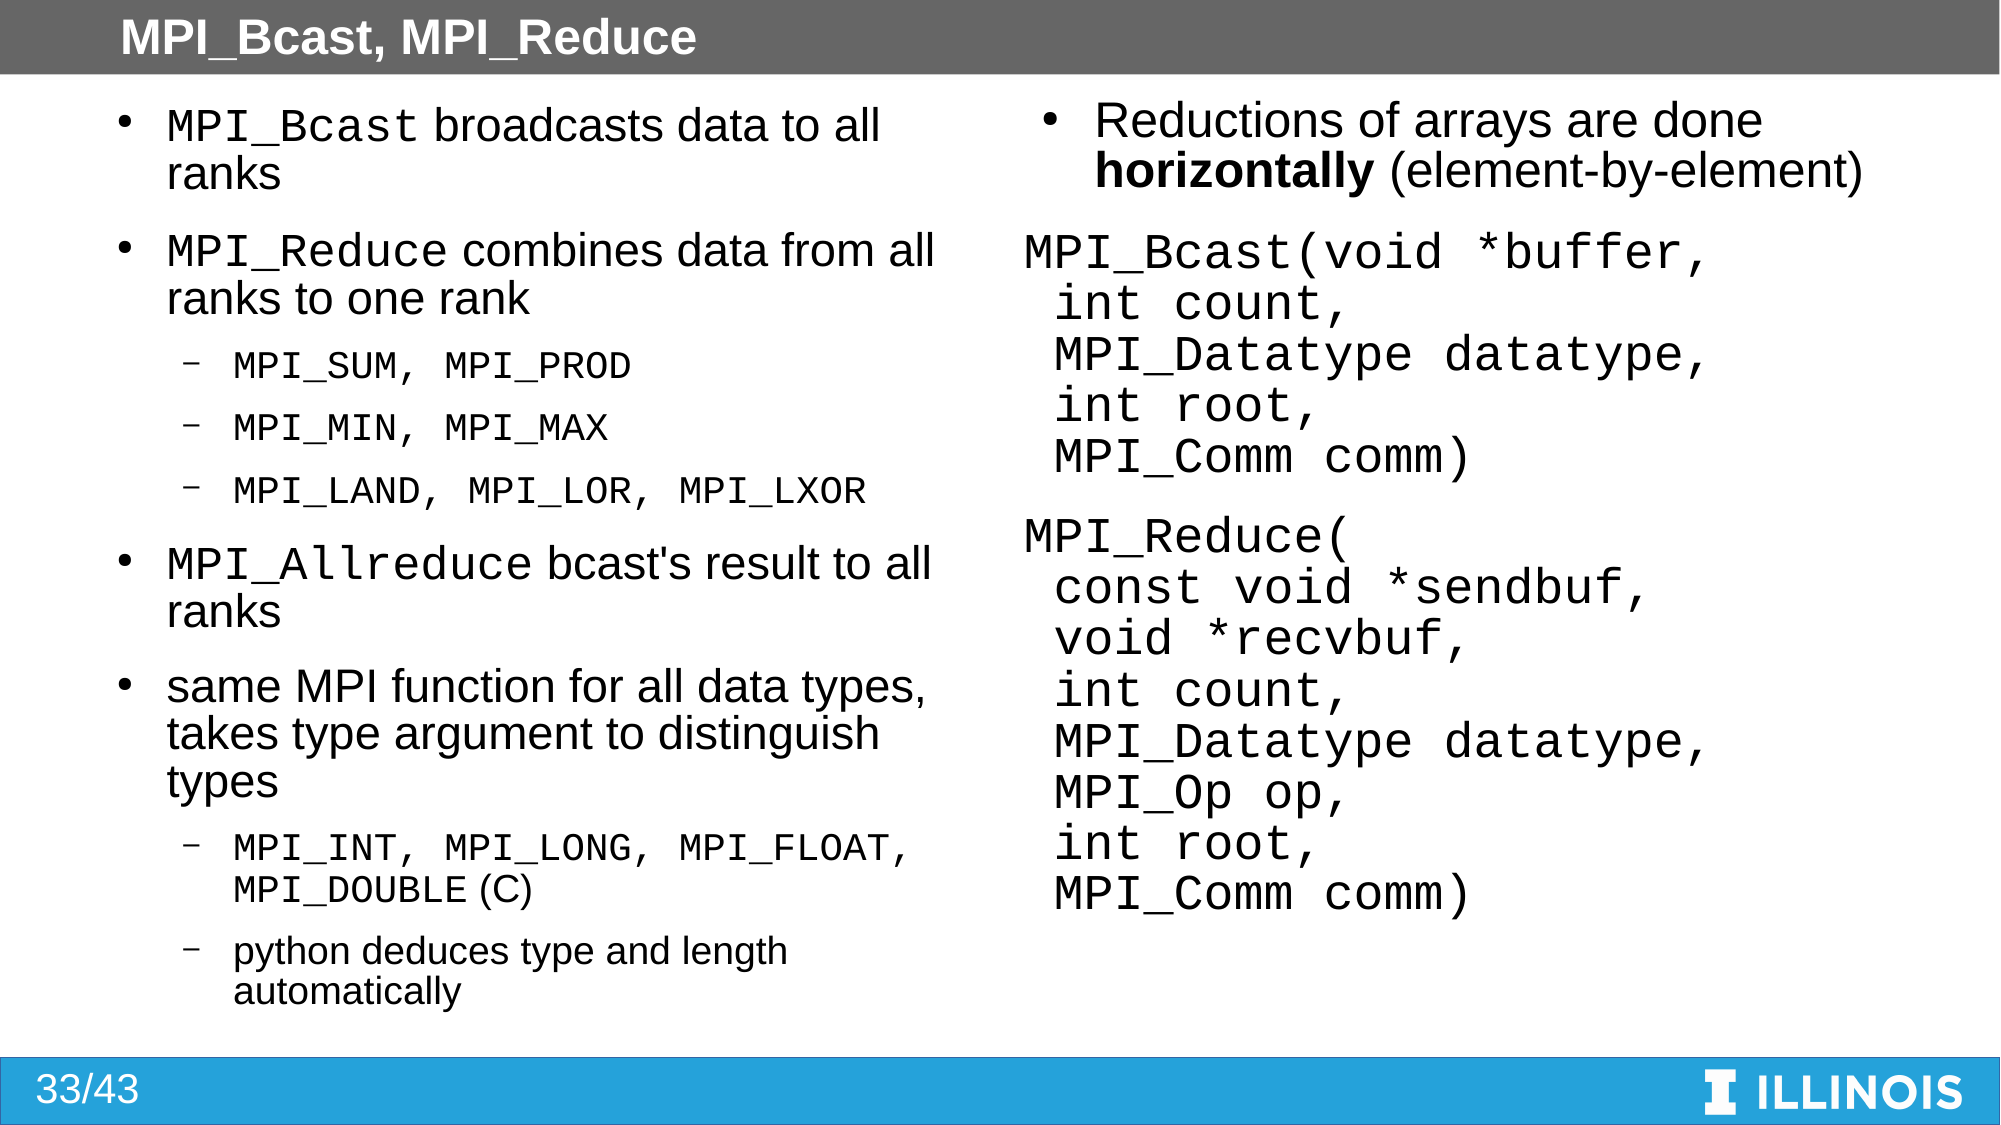

# MPI_Bcast, MPI_Reduce
Reductions of arrays are done horizontally (element-by-element)
MPI_Bcast(void *buffer,
 int count,
 MPI_Datatype datatype,
 int root,
 MPI_Comm comm)
MPI_Reduce(
 const void *sendbuf,
 void *recvbuf,
 int count,
 MPI_Datatype datatype,
 MPI_Op op,
 int root,
 MPI_Comm comm)
MPI_Bcast broadcasts data to all ranks
MPI_Reduce combines data from all ranks to one rank
MPI_SUM, MPI_PROD
MPI_MIN, MPI_MAX
MPI_LAND, MPI_LOR, MPI_LXOR
MPI_Allreduce bcast's result to all ranks
same MPI function for all data types, takes type argument to distinguish types
MPI_INT, MPI_LONG, MPI_FLOAT, MPI_DOUBLE (C)
python deduces type and length automatically